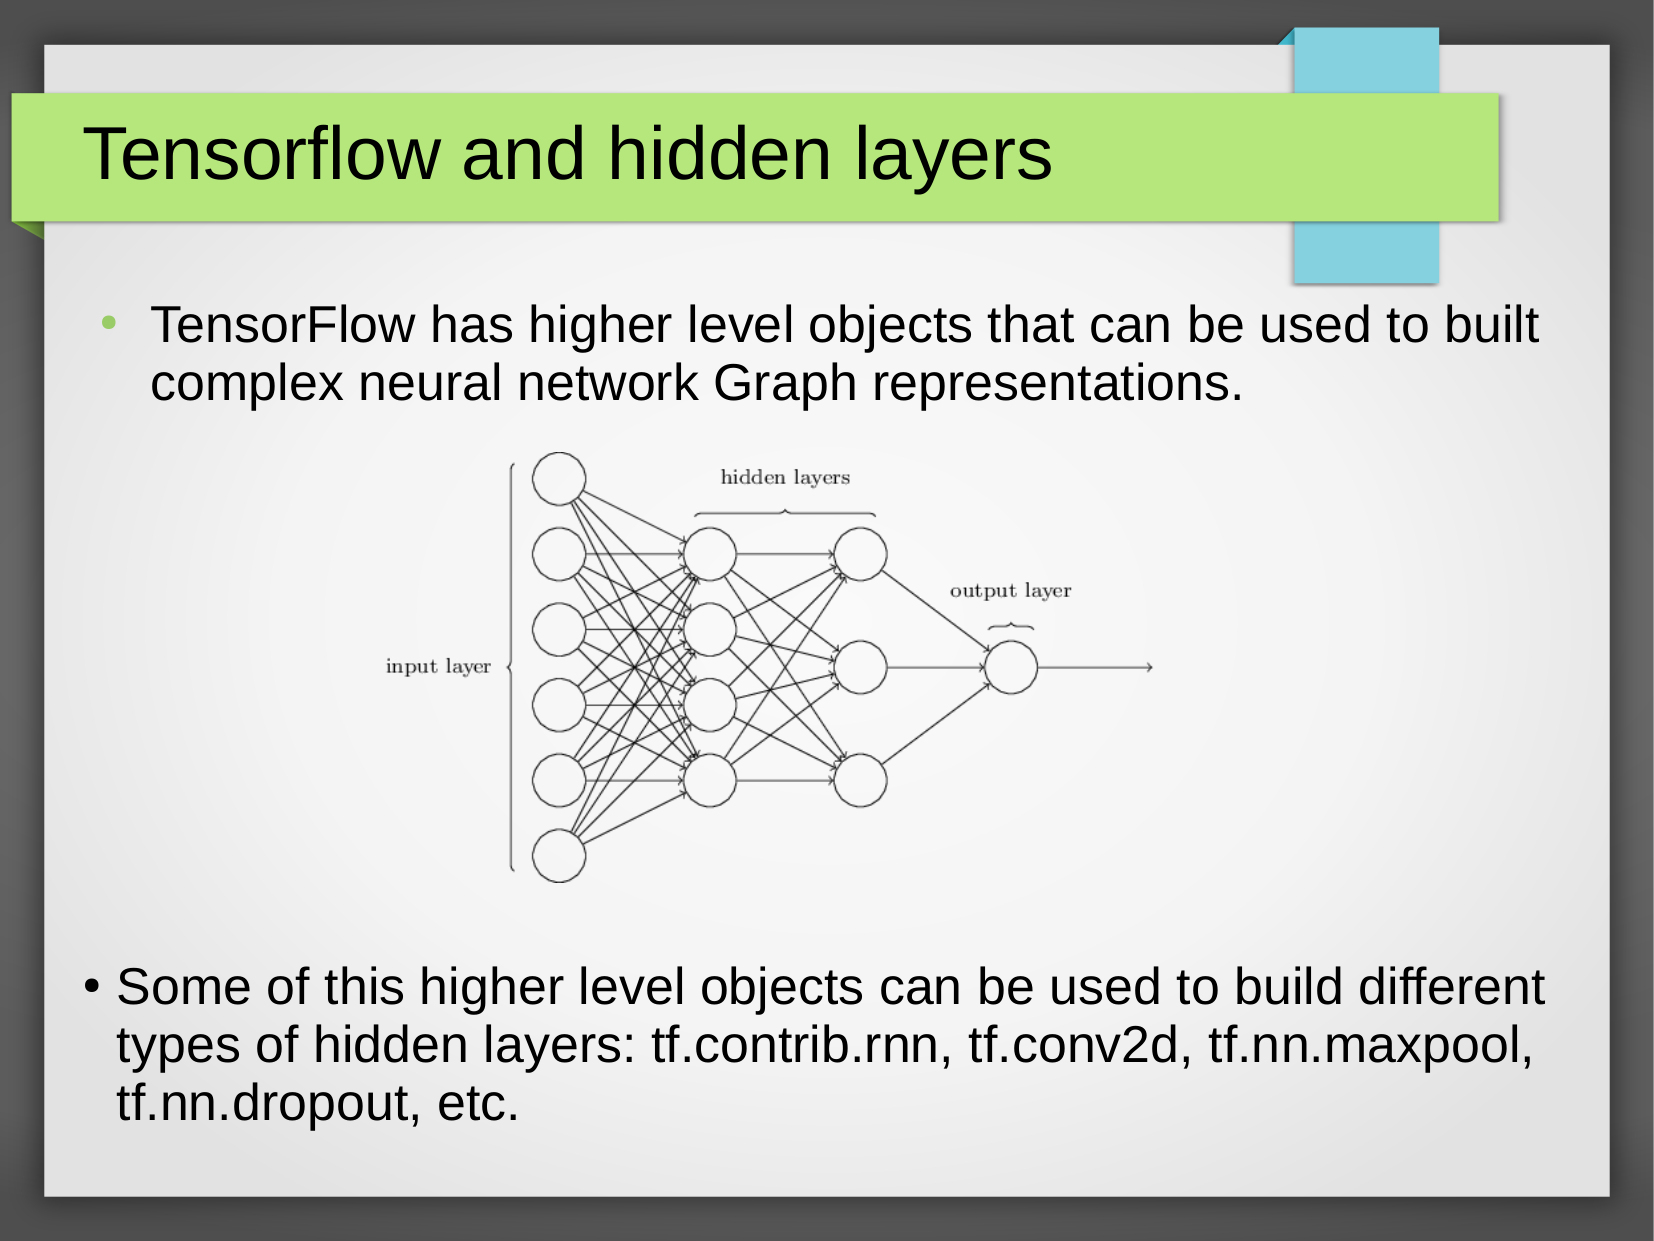

# Tensorflow and hidden layers
TensorFlow has higher level objects that can be used to built complex neural network Graph representations.
Some of this higher level objects can be used to build different types of hidden layers: tf.contrib.rnn, tf.conv2d, tf.nn.maxpool, tf.nn.dropout, etc.